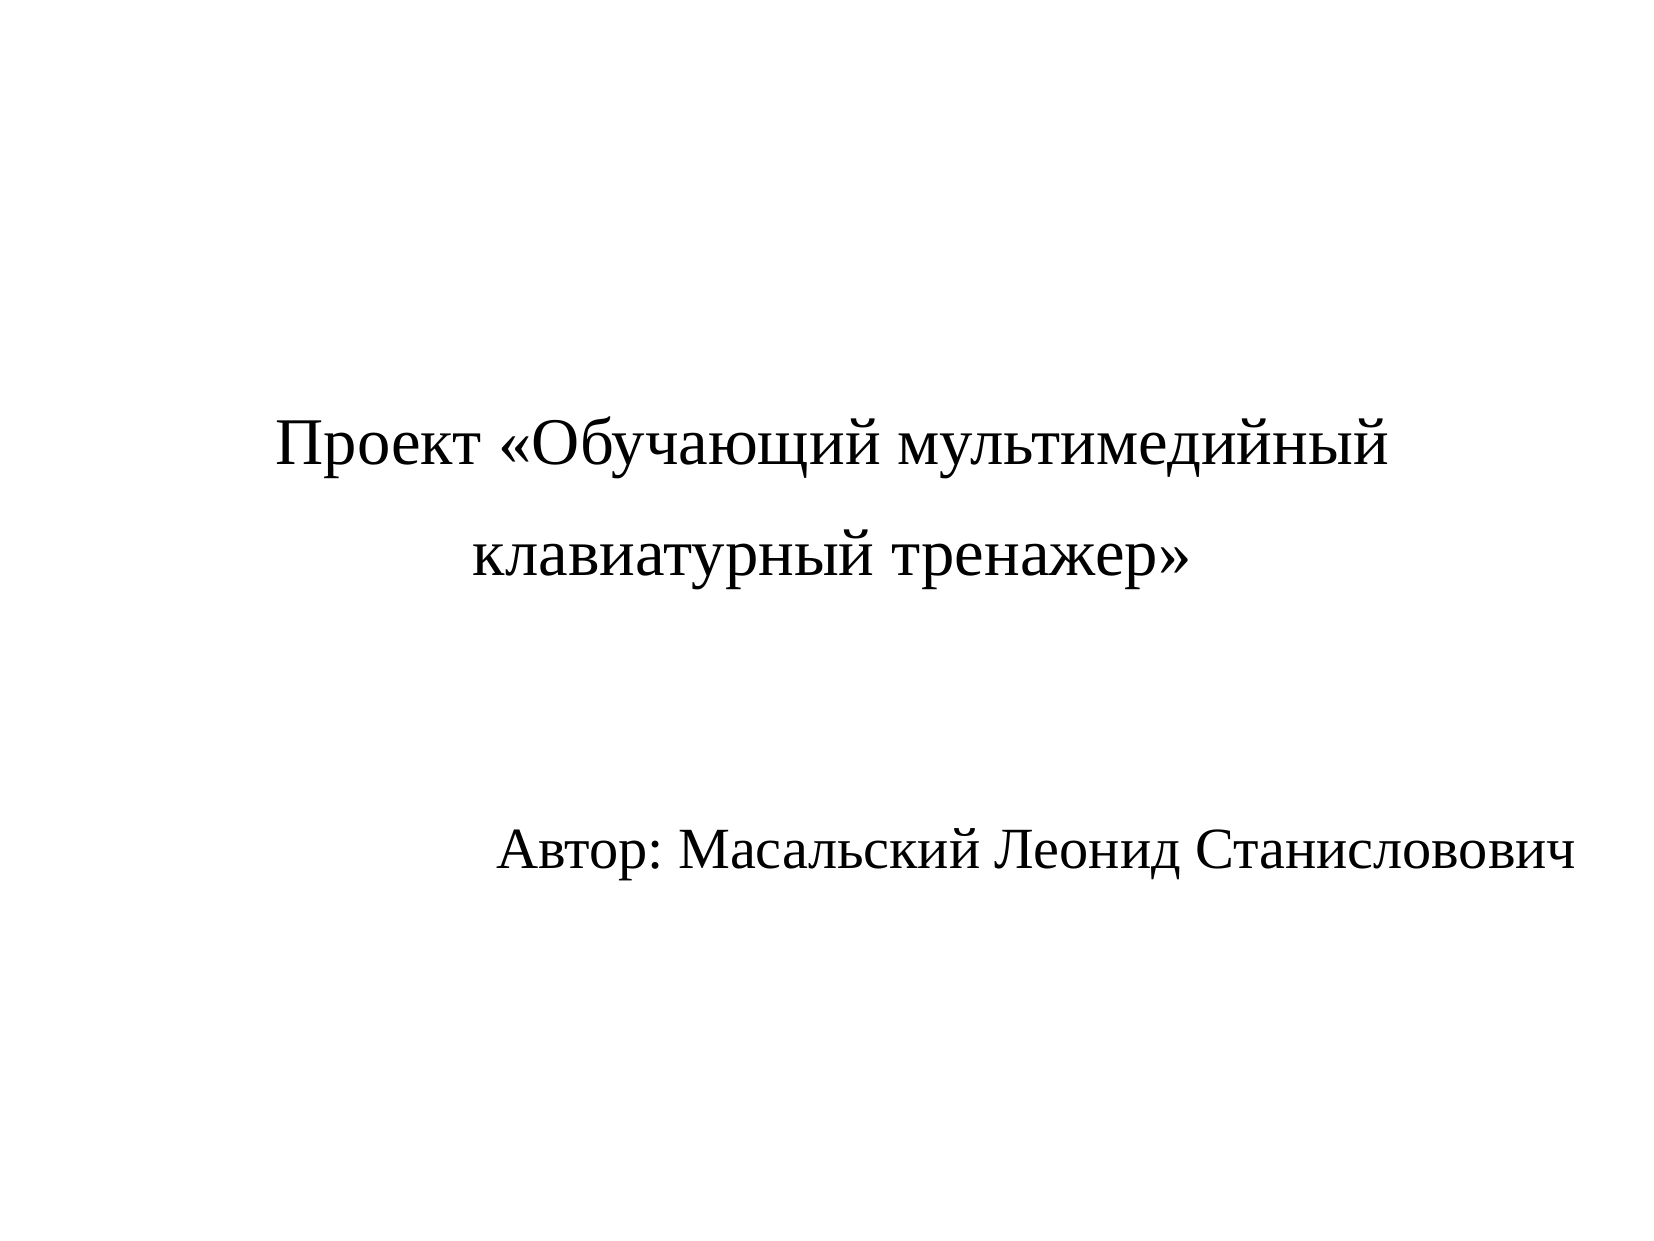

# Проект «Обучающий мультимедийный клавиатурный тренажер»
Автор: Масальский Леонид Станисловович